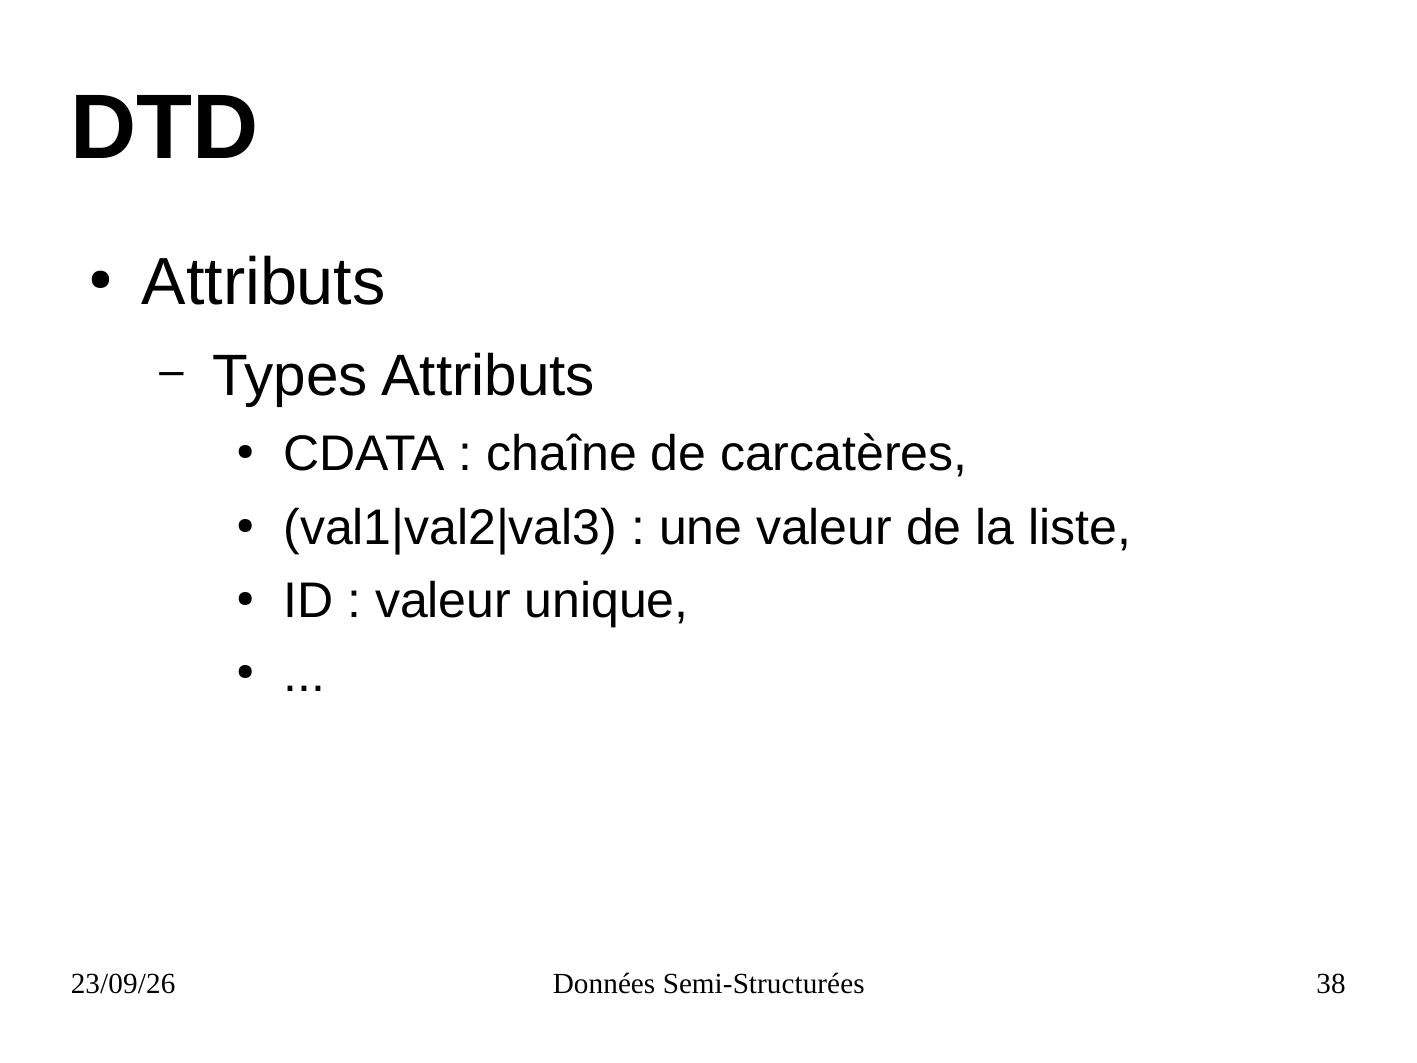

# DTD
Attributs
Types Attributs
CDATA : chaîne de carcatères,
(val1|val2|val3) : une valeur de la liste,
ID : valeur unique,
...
Données Semi-Structurées
38